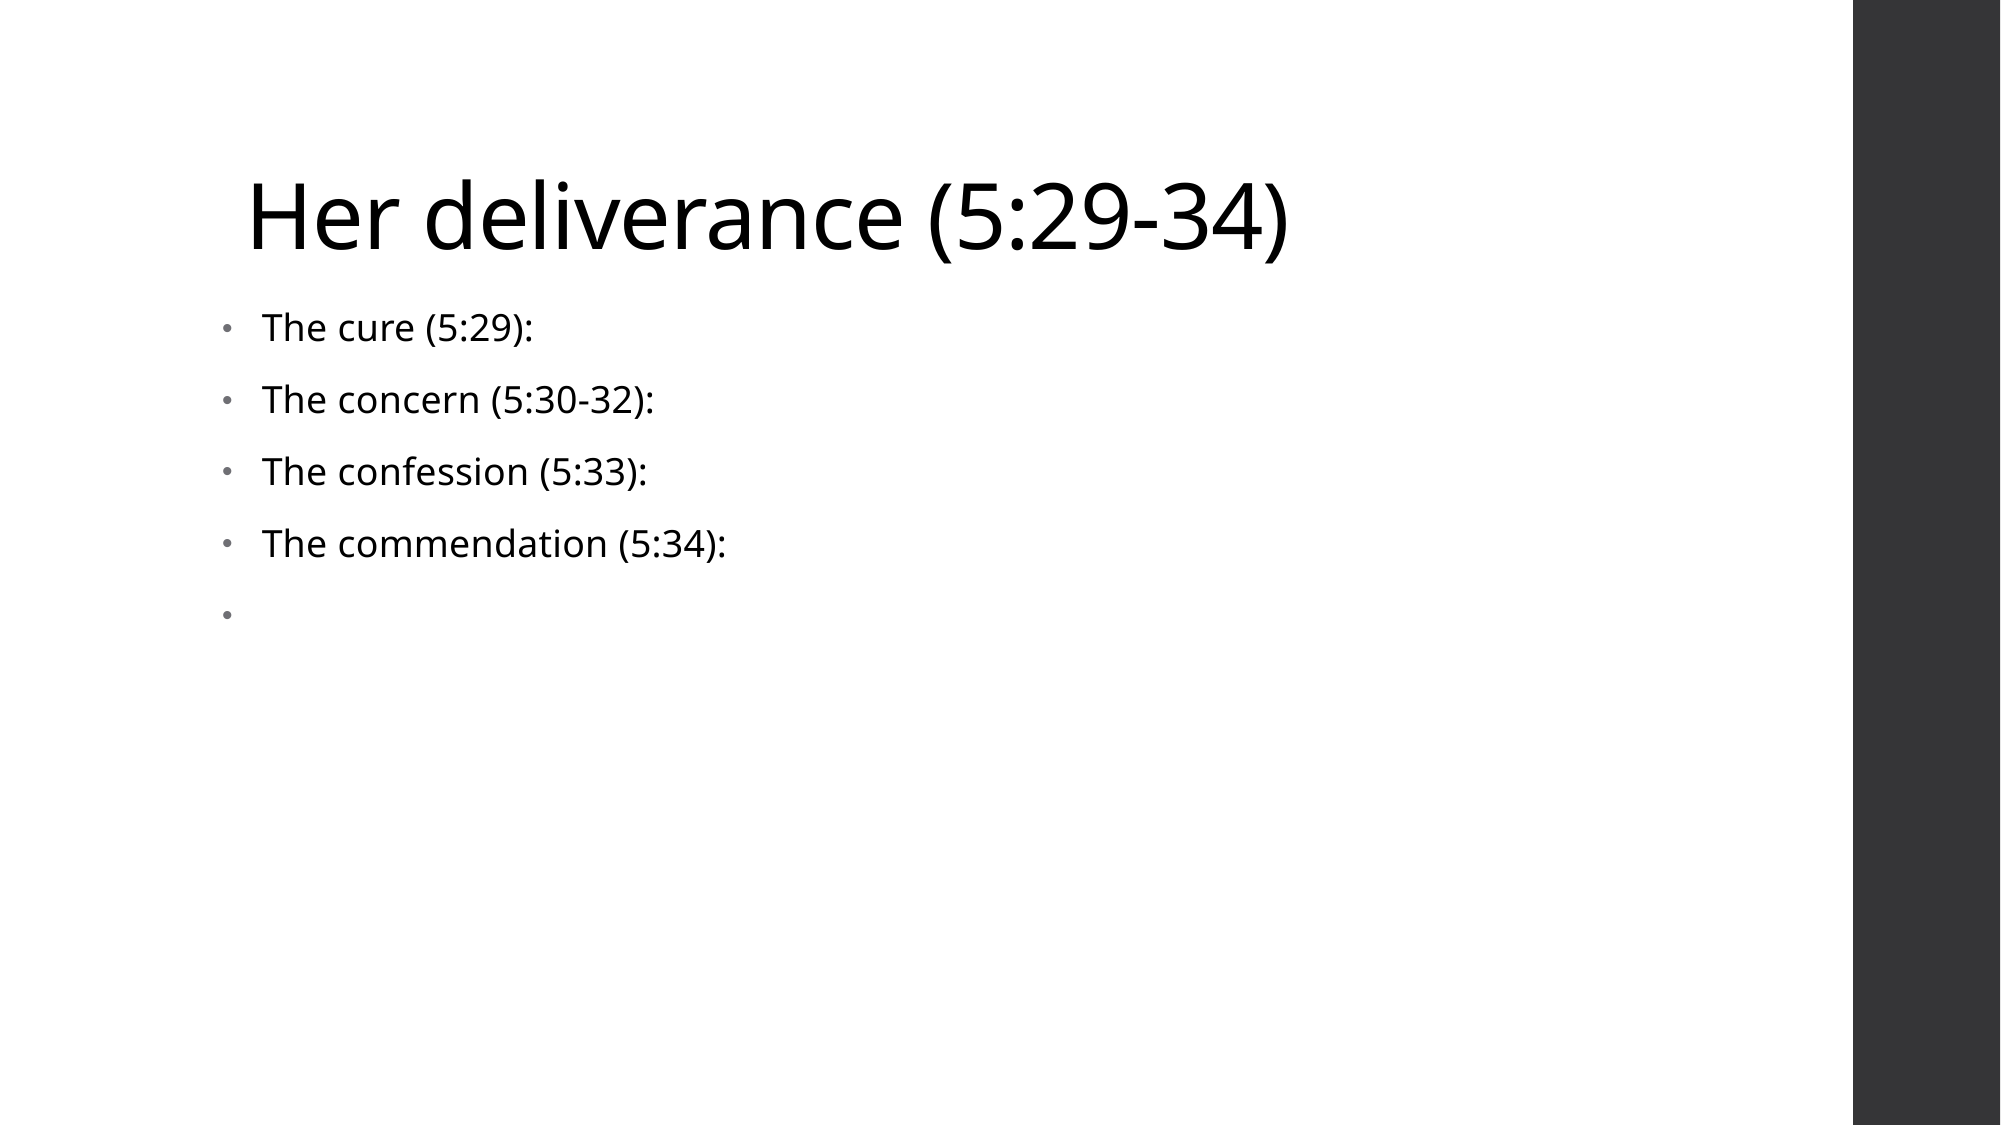

# Her deliverance (5:29-34)
 The cure (5:29):
 The concern (5:30-32):
 The confession (5:33):
 The commendation (5:34):